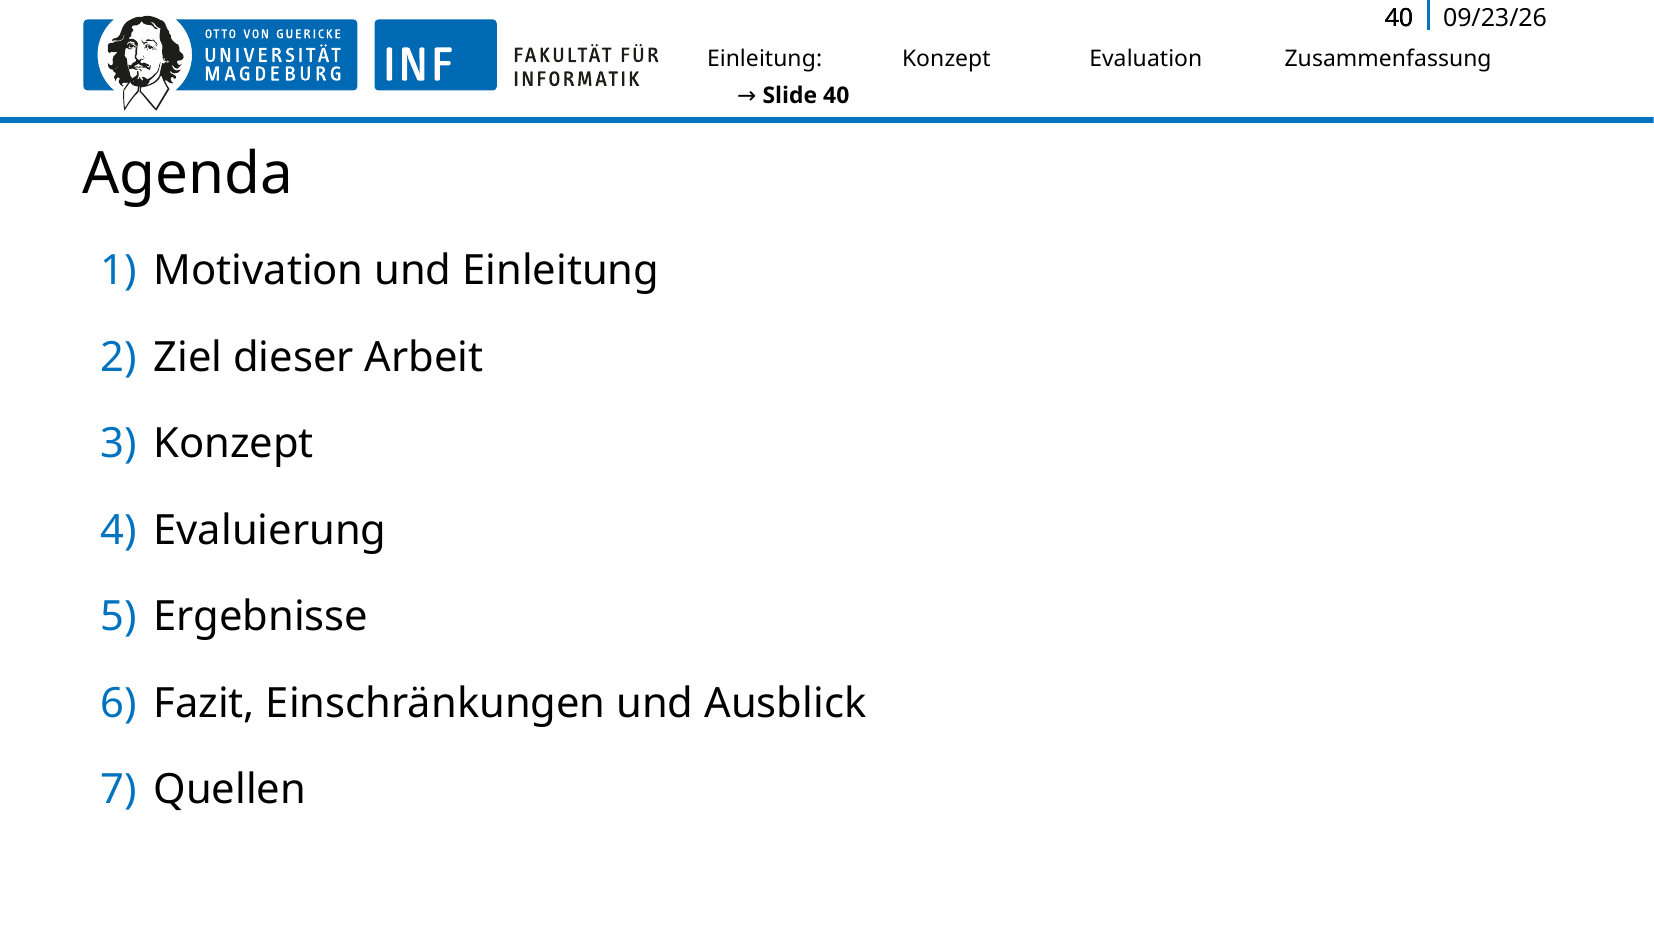

40
# Agenda
Motivation und Einleitung
Ziel dieser Arbeit
Konzept
Evaluierung
Ergebnisse
Fazit, Einschränkungen und Ausblick
Quellen